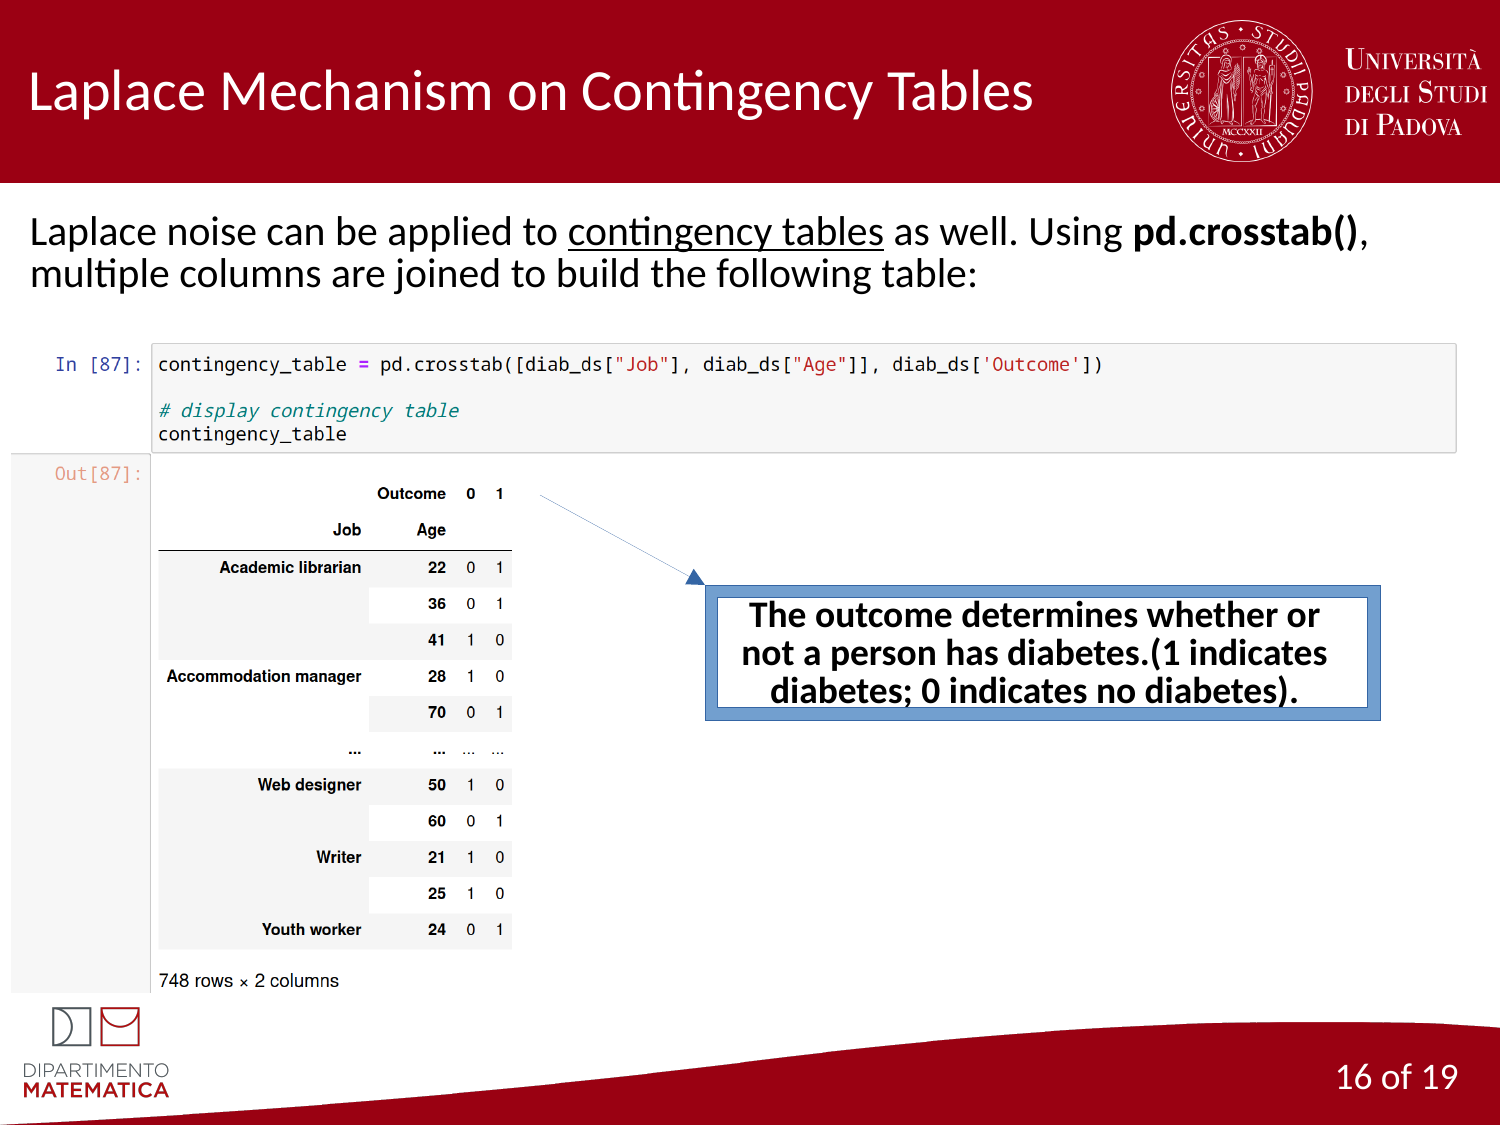

# Laplace Mechanism on Contingency Tables
Laplace noise can be applied to contingency tables as well. Using pd.crosstab(), multiple columns are joined to build the following table:
The outcome determines whether or not a person has diabetes.(1 indicates diabetes; 0 indicates no diabetes).
 of 19